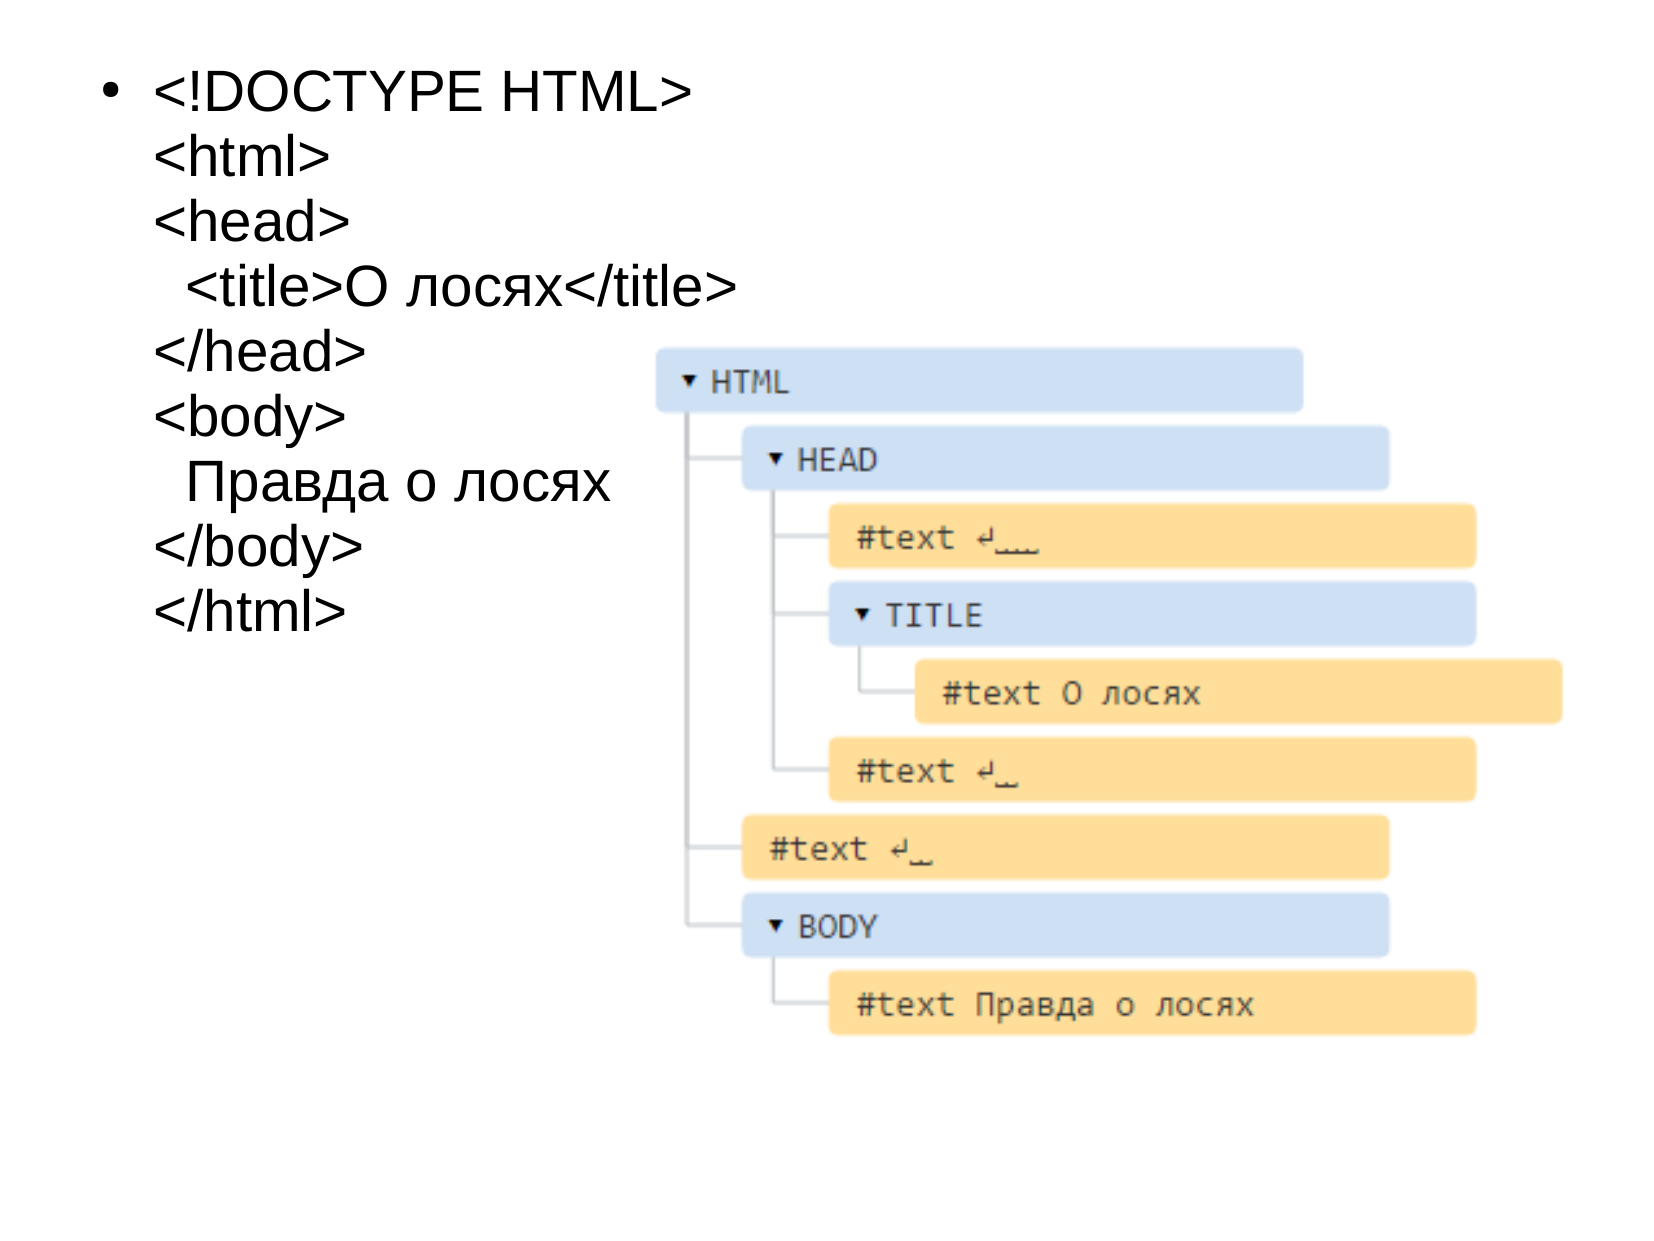

# <!DOCTYPE HTML> <html> <head> <title>О лосях</title> </head> <body> Правда о лосях </body> </html>